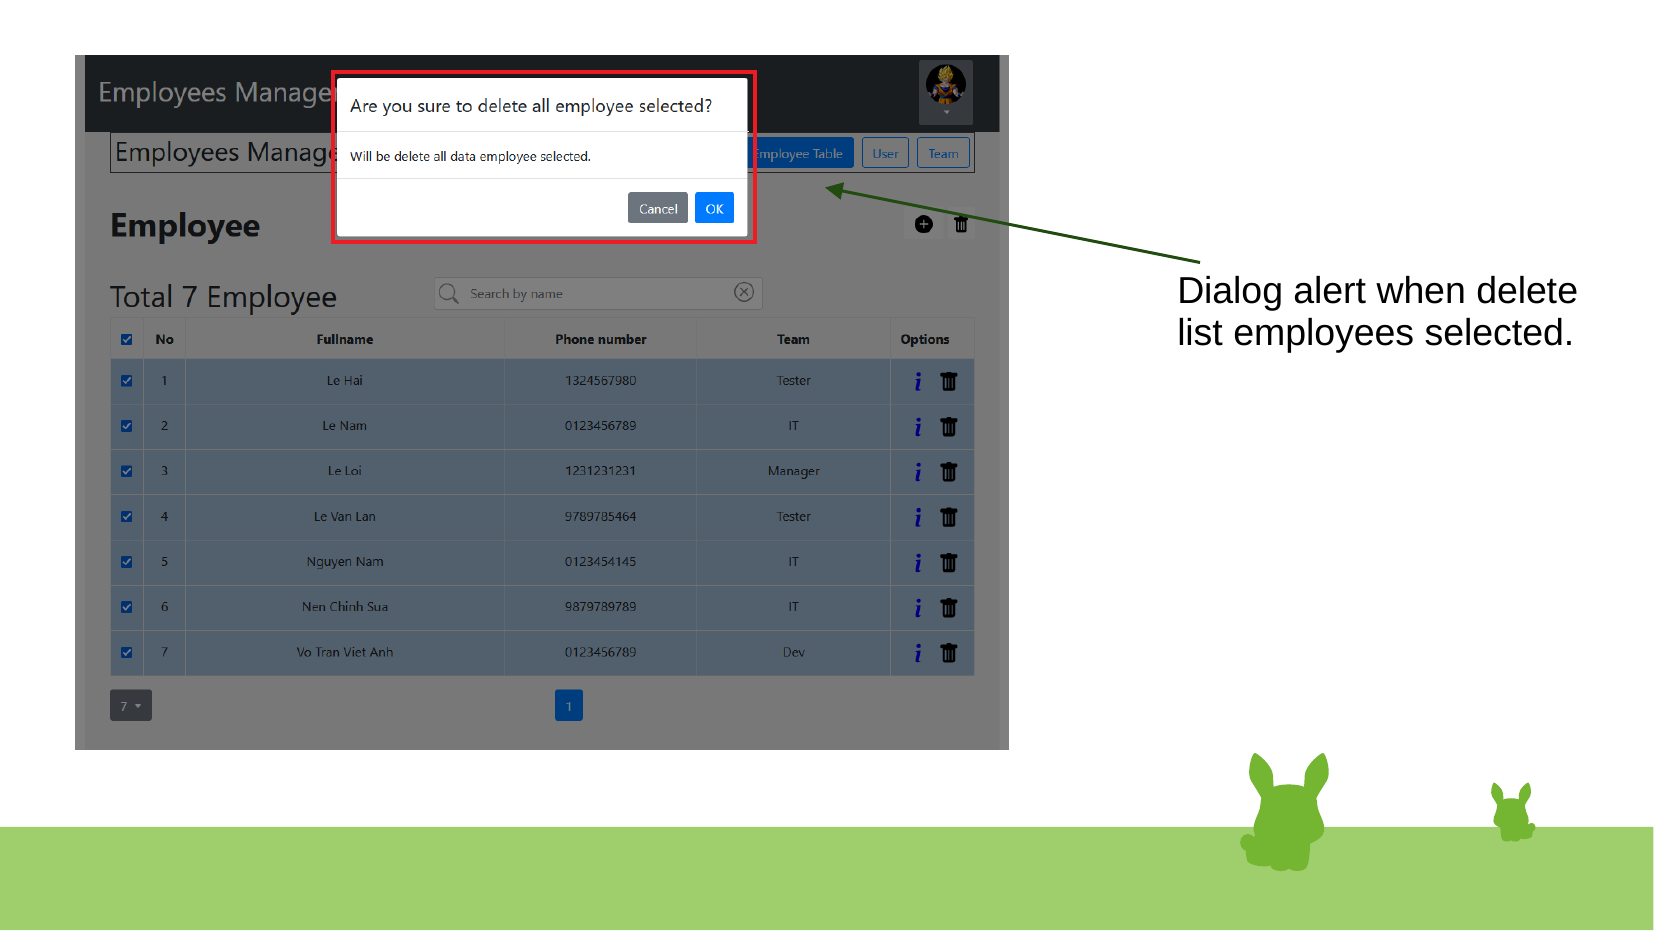

Dialog alert when delete list employees selected.